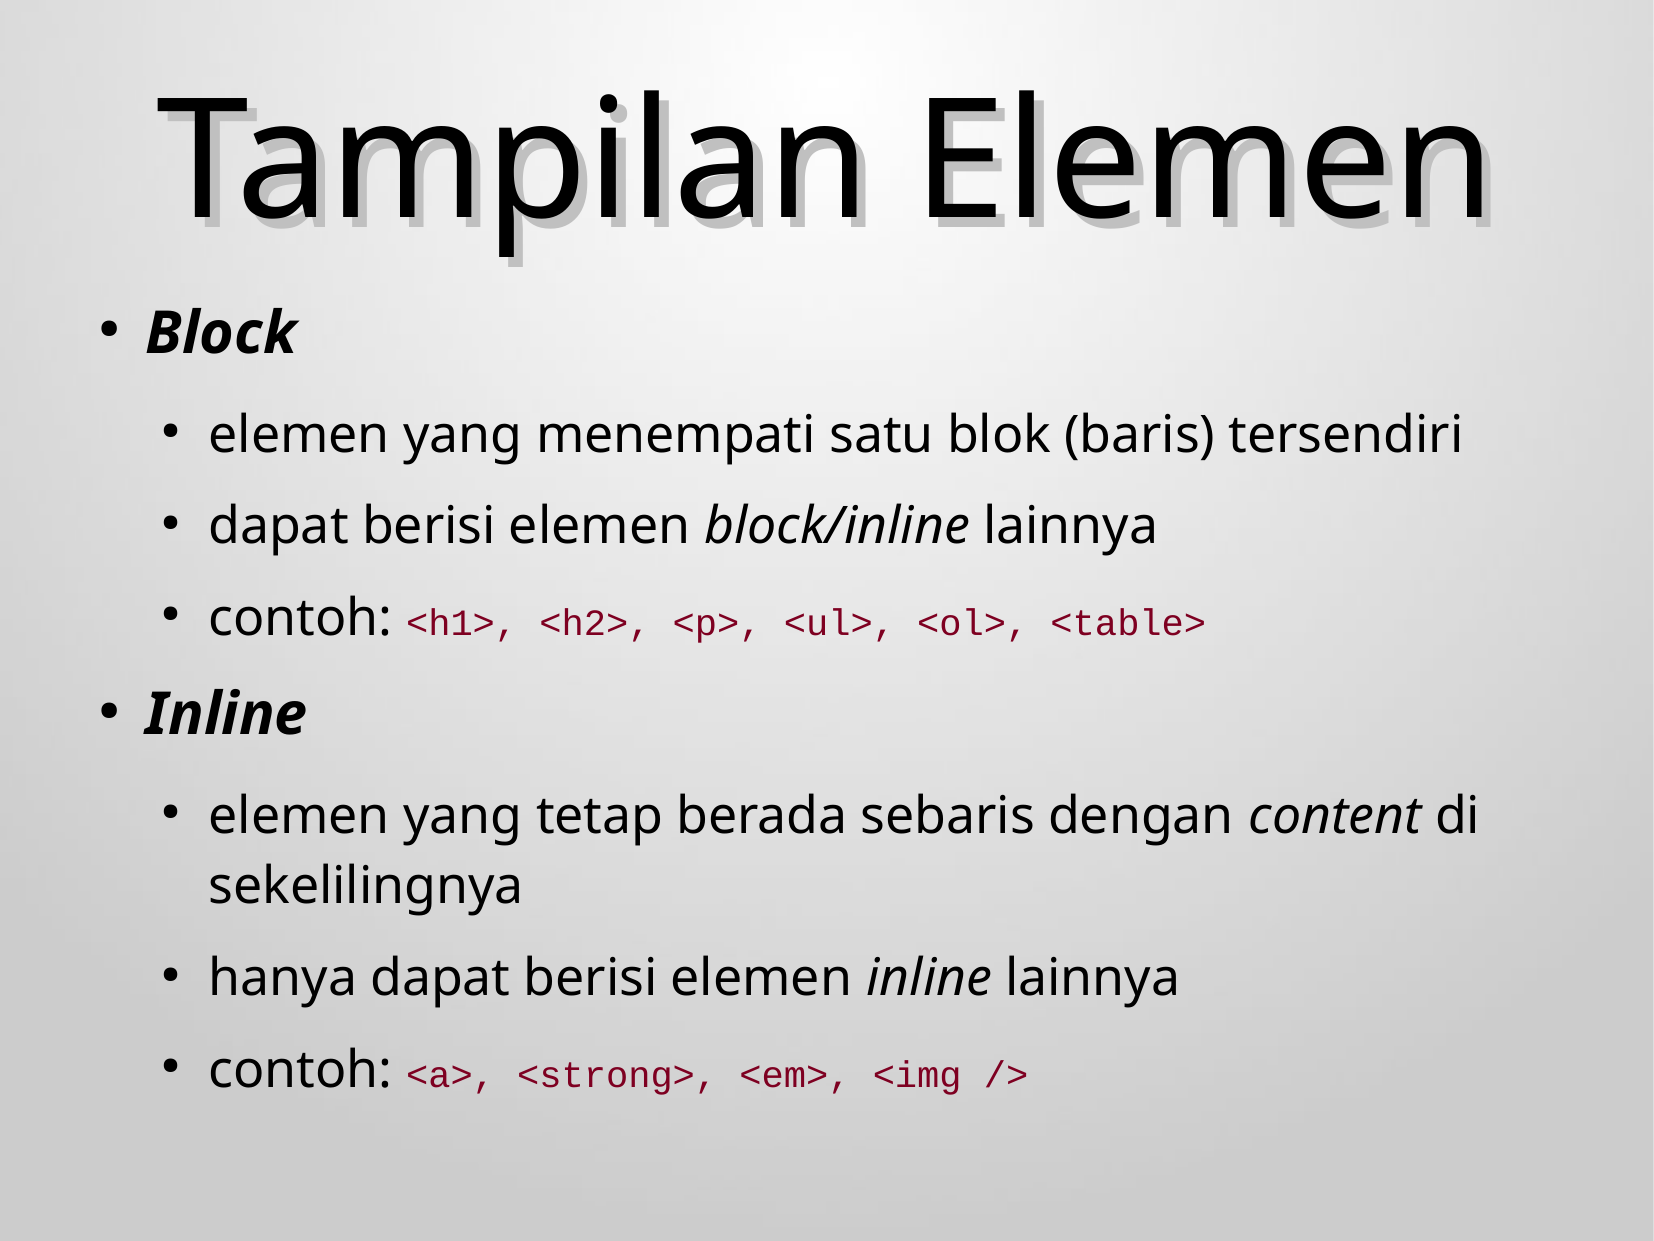

# Tampilan Elemen
Block
elemen yang menempati satu blok (baris) tersendiri
dapat berisi elemen block/inline lainnya
contoh: <h1>, <h2>, <p>, <ul>, <ol>, <table>
Inline
elemen yang tetap berada sebaris dengan content di sekelilingnya
hanya dapat berisi elemen inline lainnya
contoh: <a>, <strong>, <em>, <img />